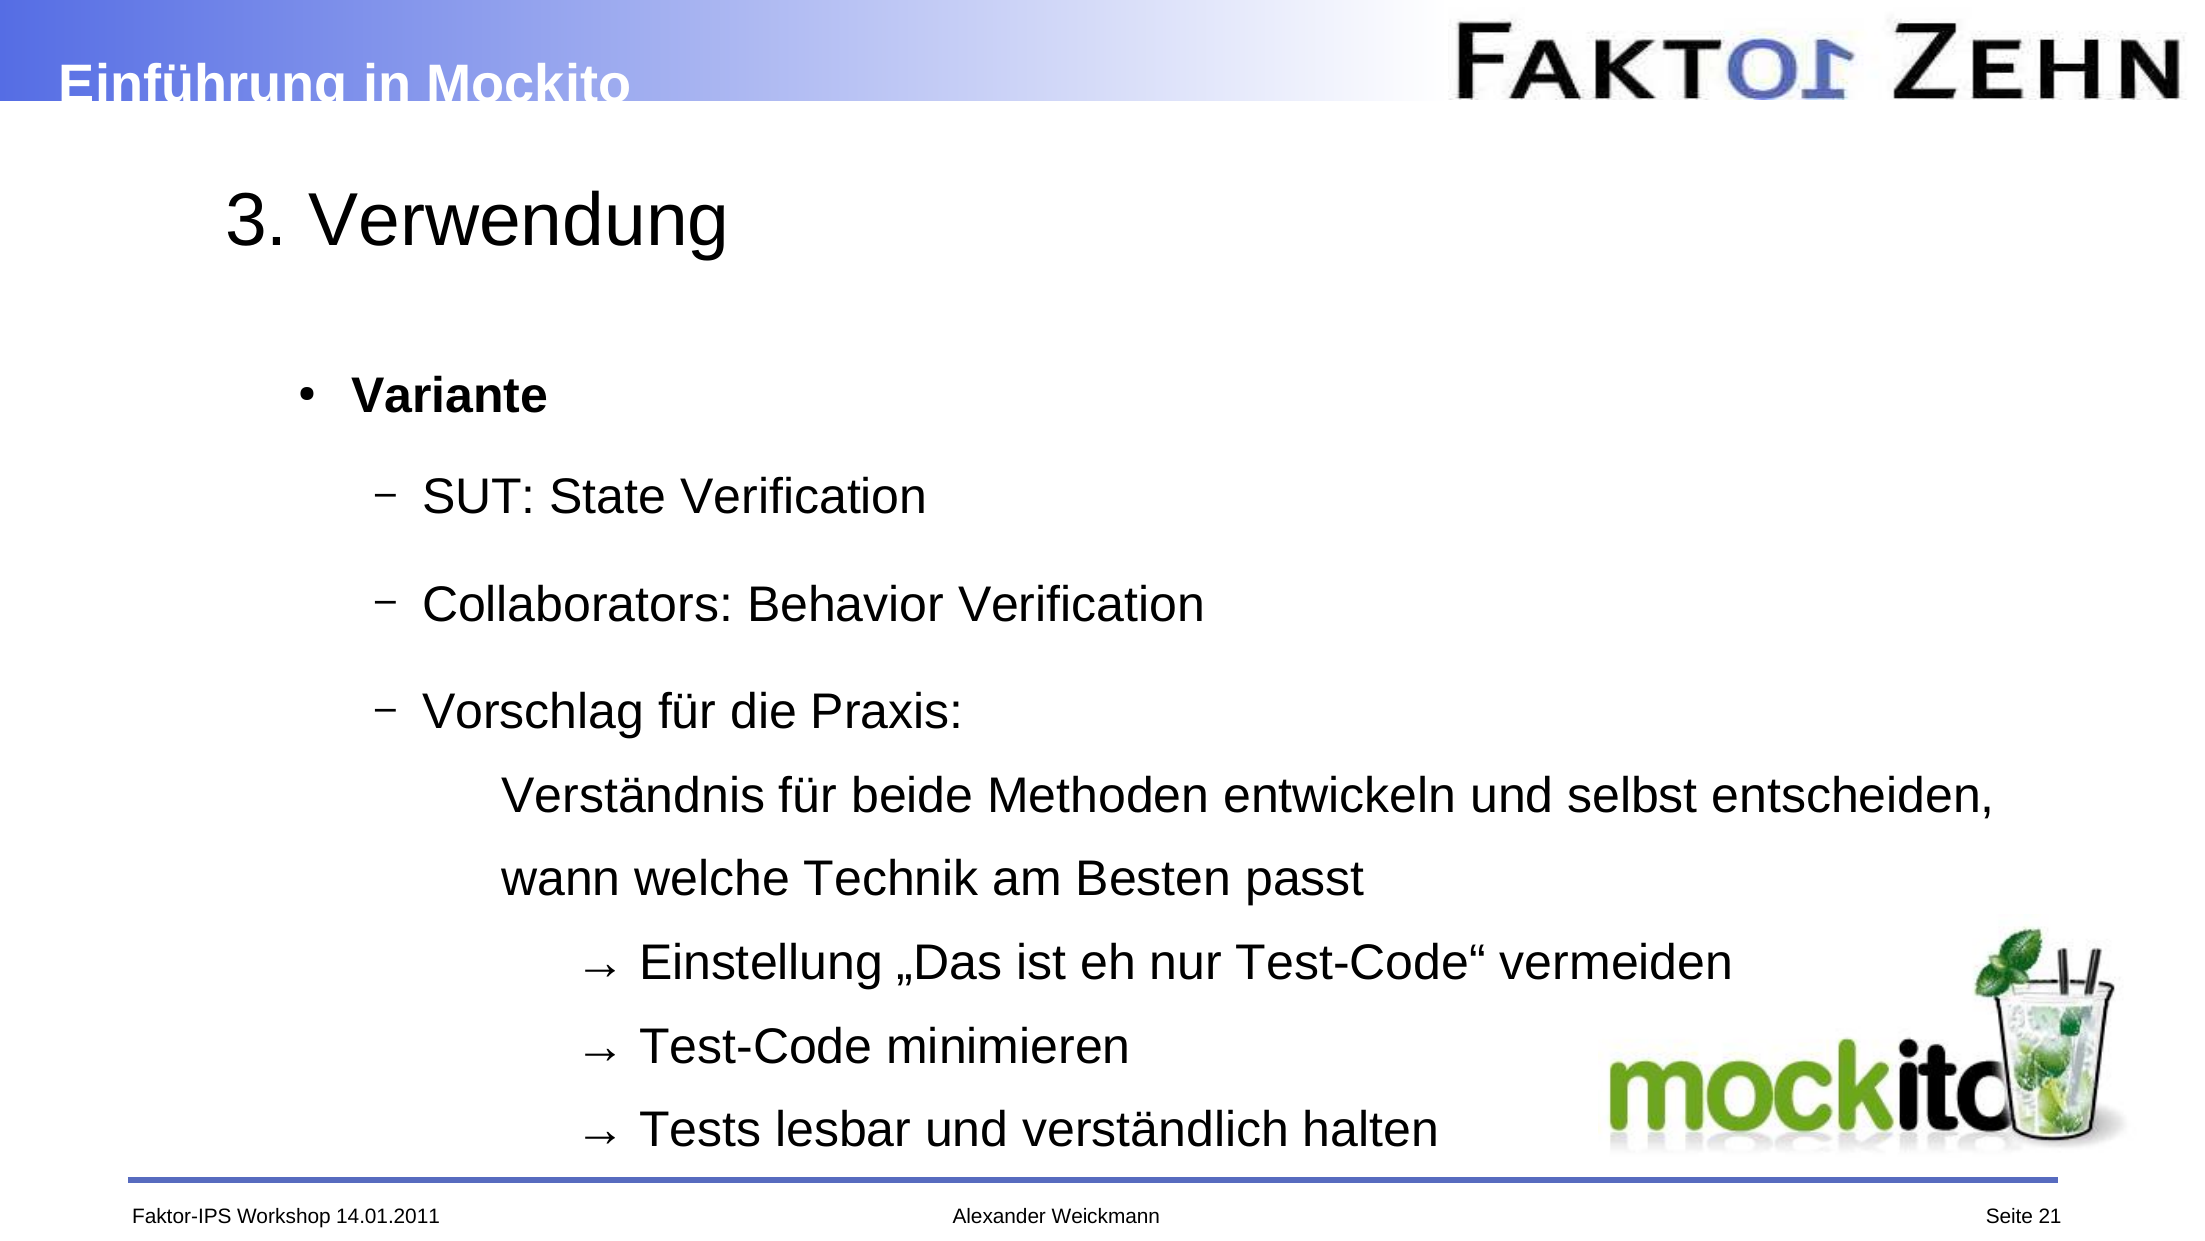

# 3. Verwendung
Variante
SUT: State Verification
Collaborators: Behavior Verification
Vorschlag für die Praxis:
		Verständnis für beide Methoden entwickeln und selbst entscheiden, 		wann welche Technik am Besten passt
			→ Einstellung „Das ist eh nur Test-Code“ vermeiden
			→ Test-Code minimieren
			→ Tests lesbar und verständlich halten